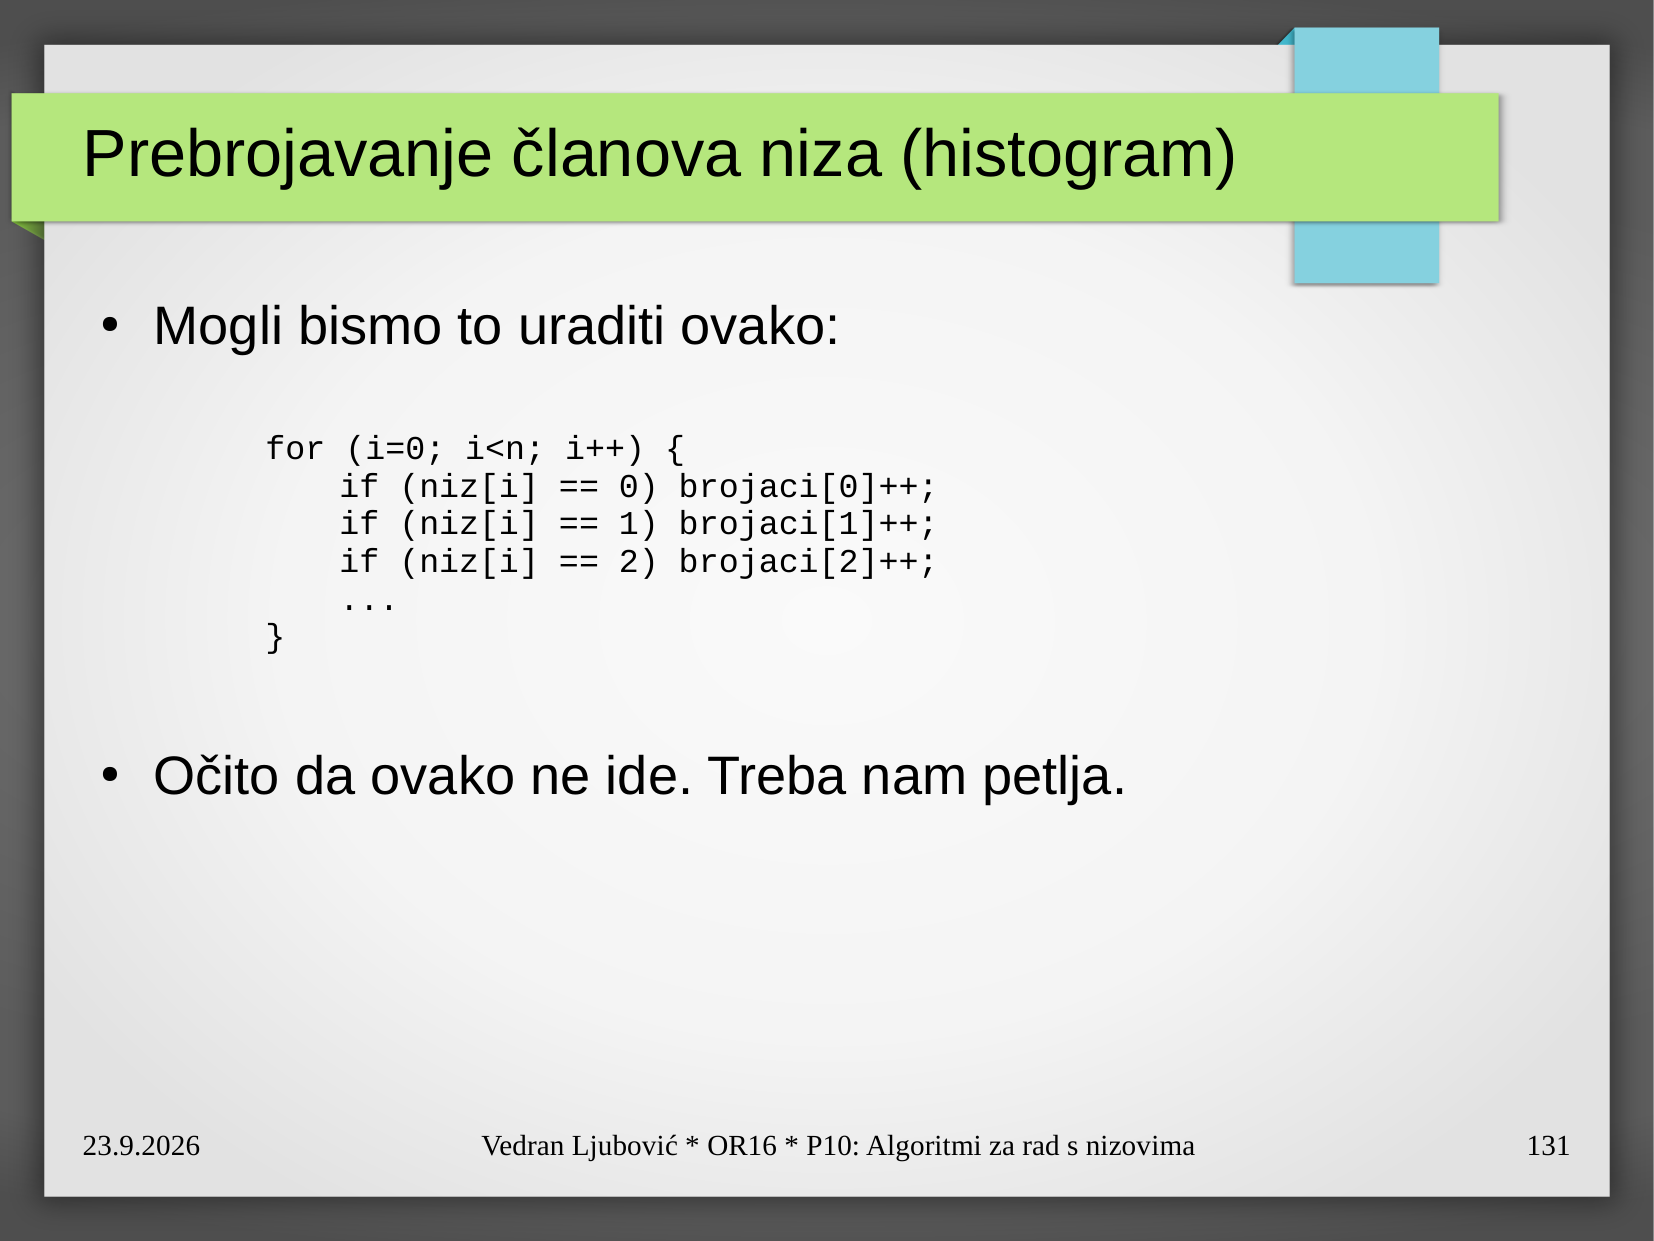

# Prebrojavanje članova niza (histogram)
Mogli bismo to uraditi ovako:
Očito da ovako ne ide. Treba nam petlja.
	for (i=0; i<n; i++) {
		if (niz[i] == 0) brojaci[0]++;
		if (niz[i] == 1) brojaci[1]++;
		if (niz[i] == 2) brojaci[2]++;
		...
	}
Vedran Ljubović * OR16 * P10: Algoritmi za rad s nizovima
131